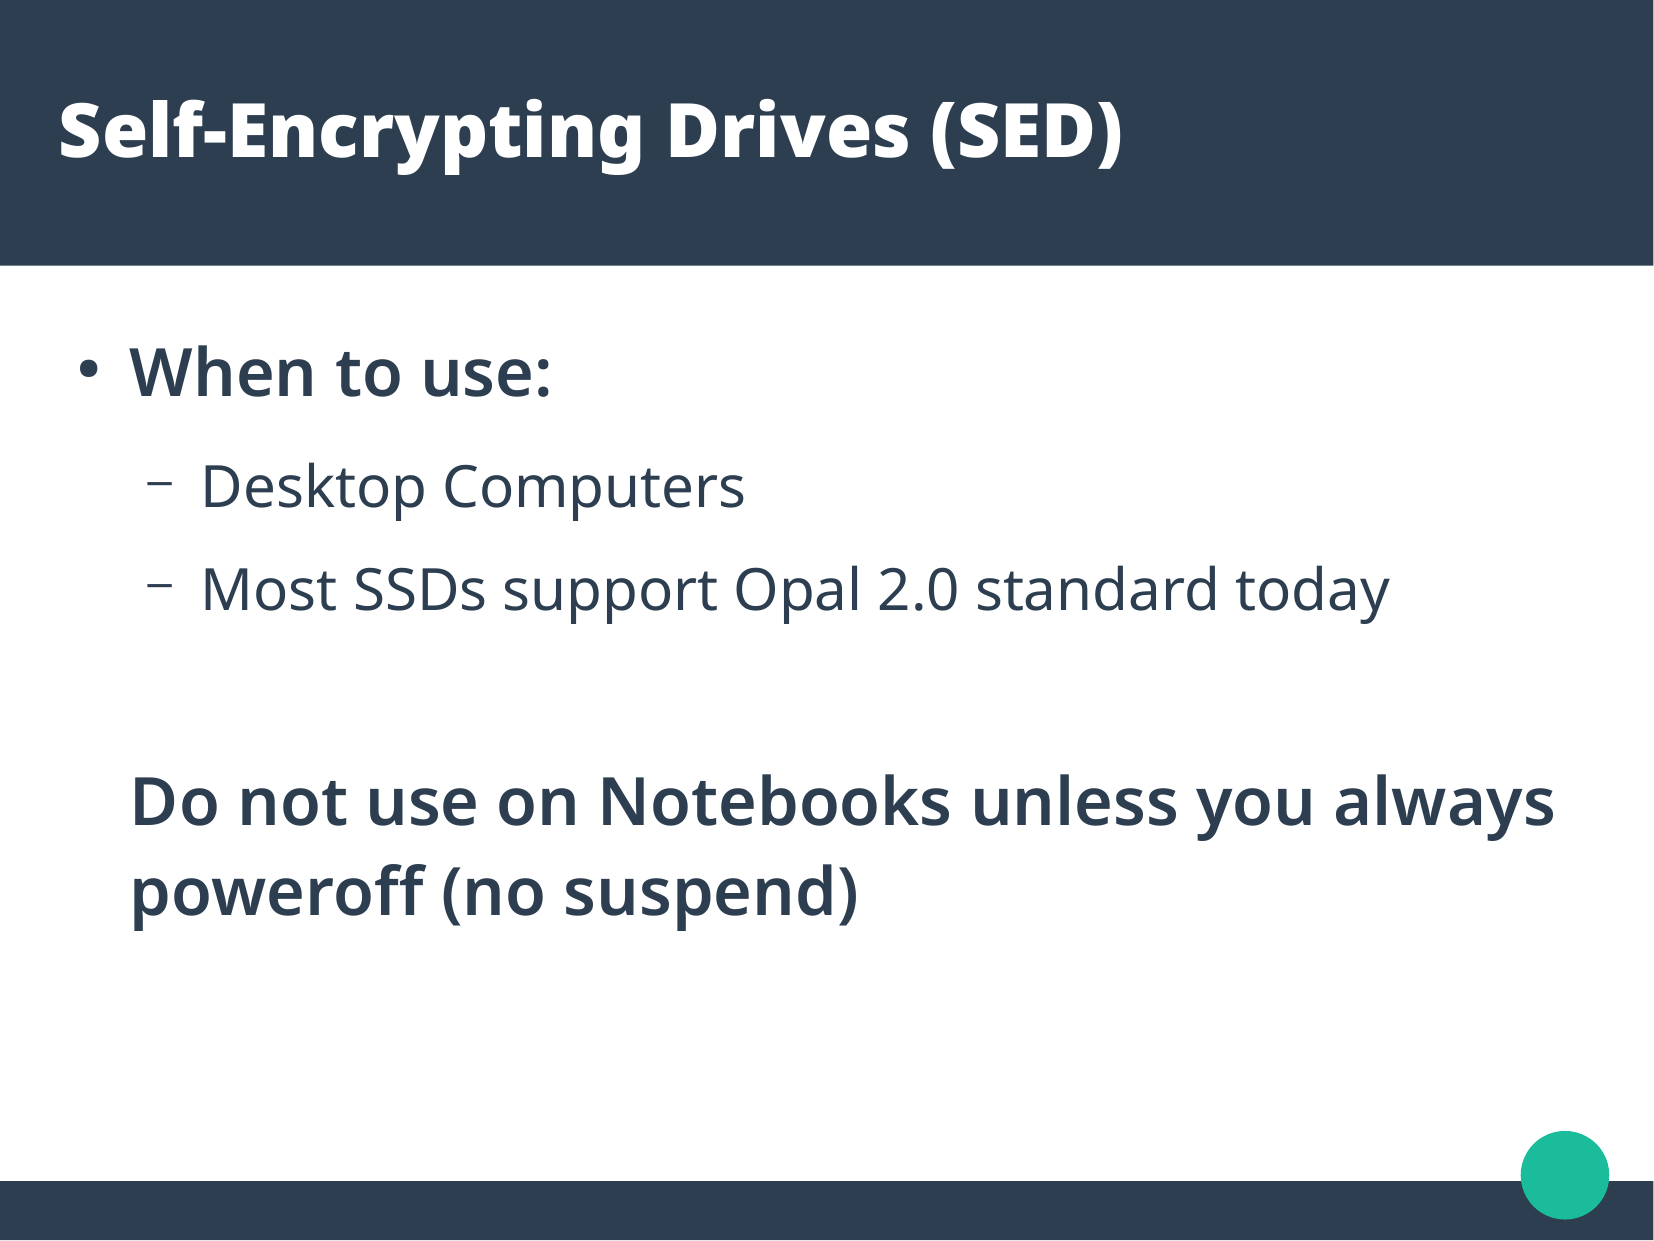

# Self-Encrypting Drives (SED)
When to use:
Desktop Computers
Most SSDs support Opal 2.0 standard today
Do not use on Notebooks unless you always poweroff (no suspend)